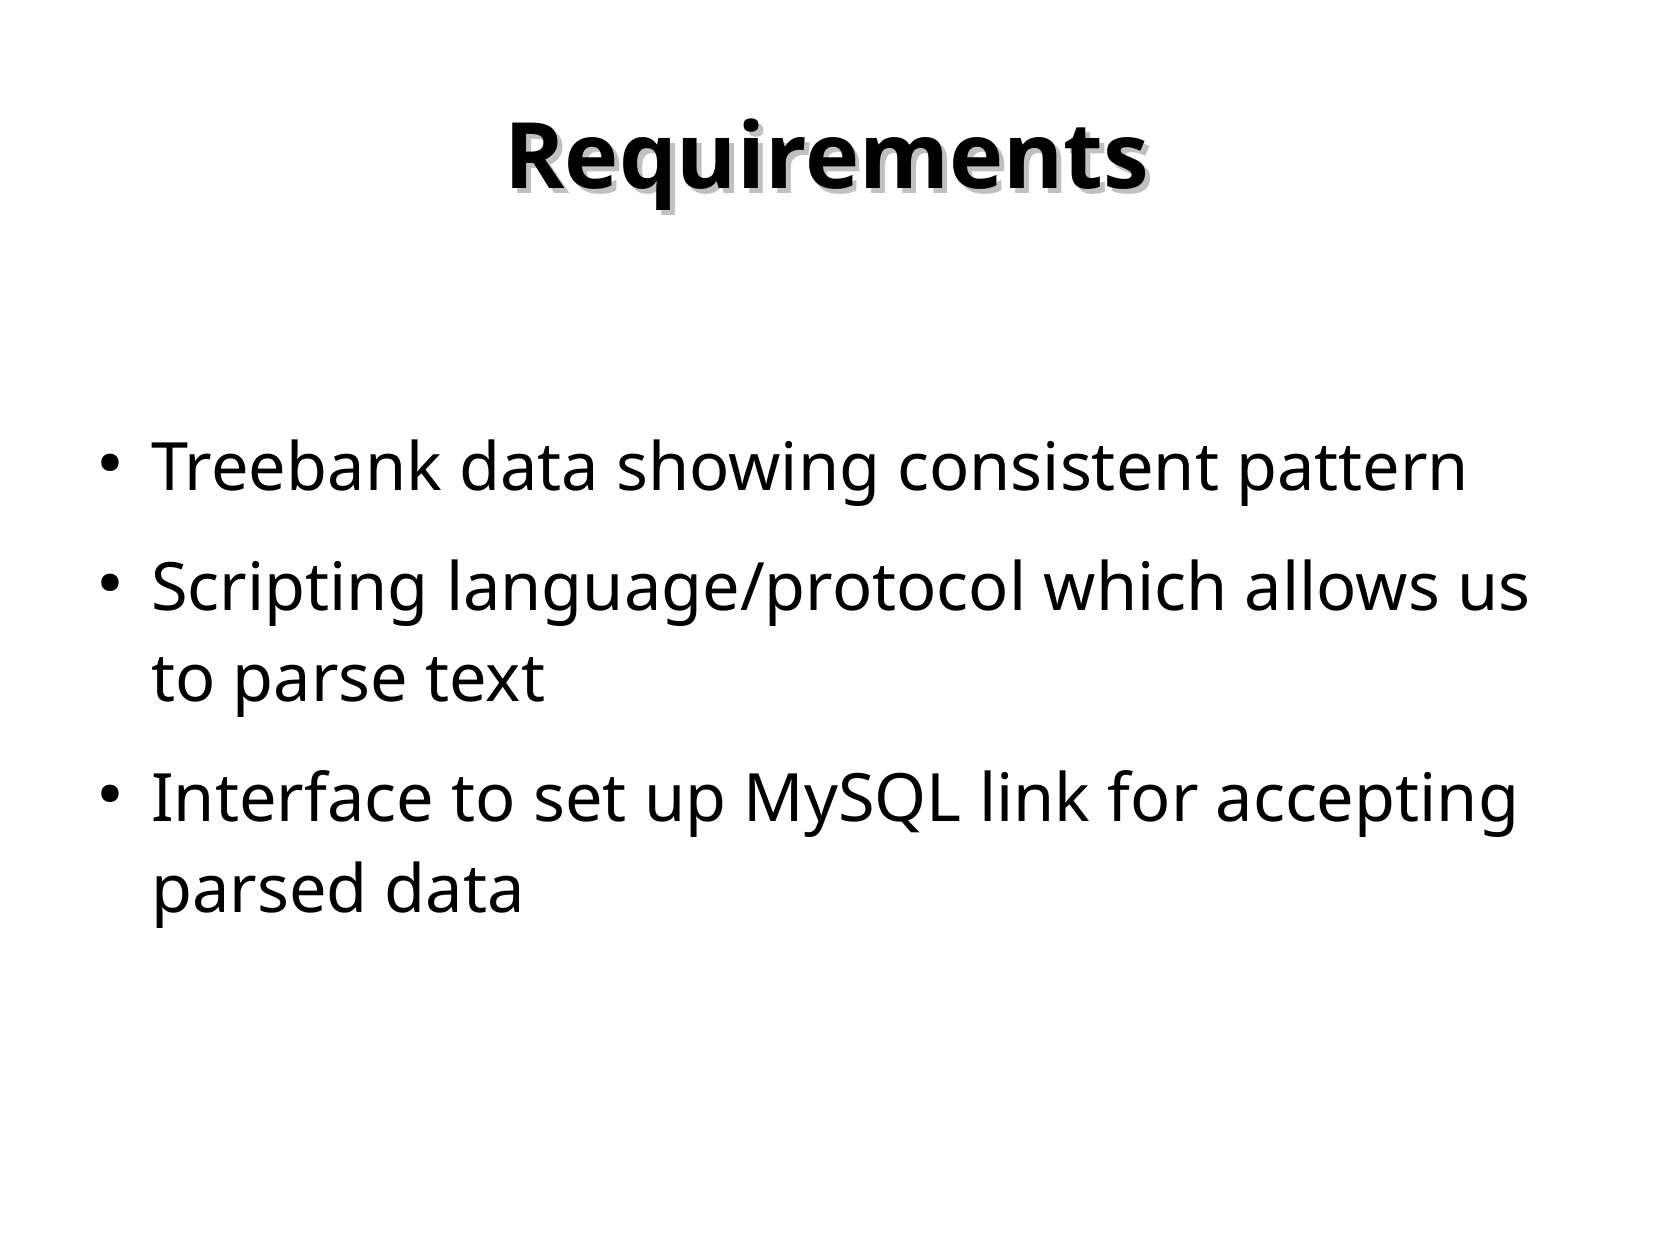

# Requirements
Treebank data showing consistent pattern
Scripting language/protocol which allows us to parse text
Interface to set up MySQL link for accepting parsed data